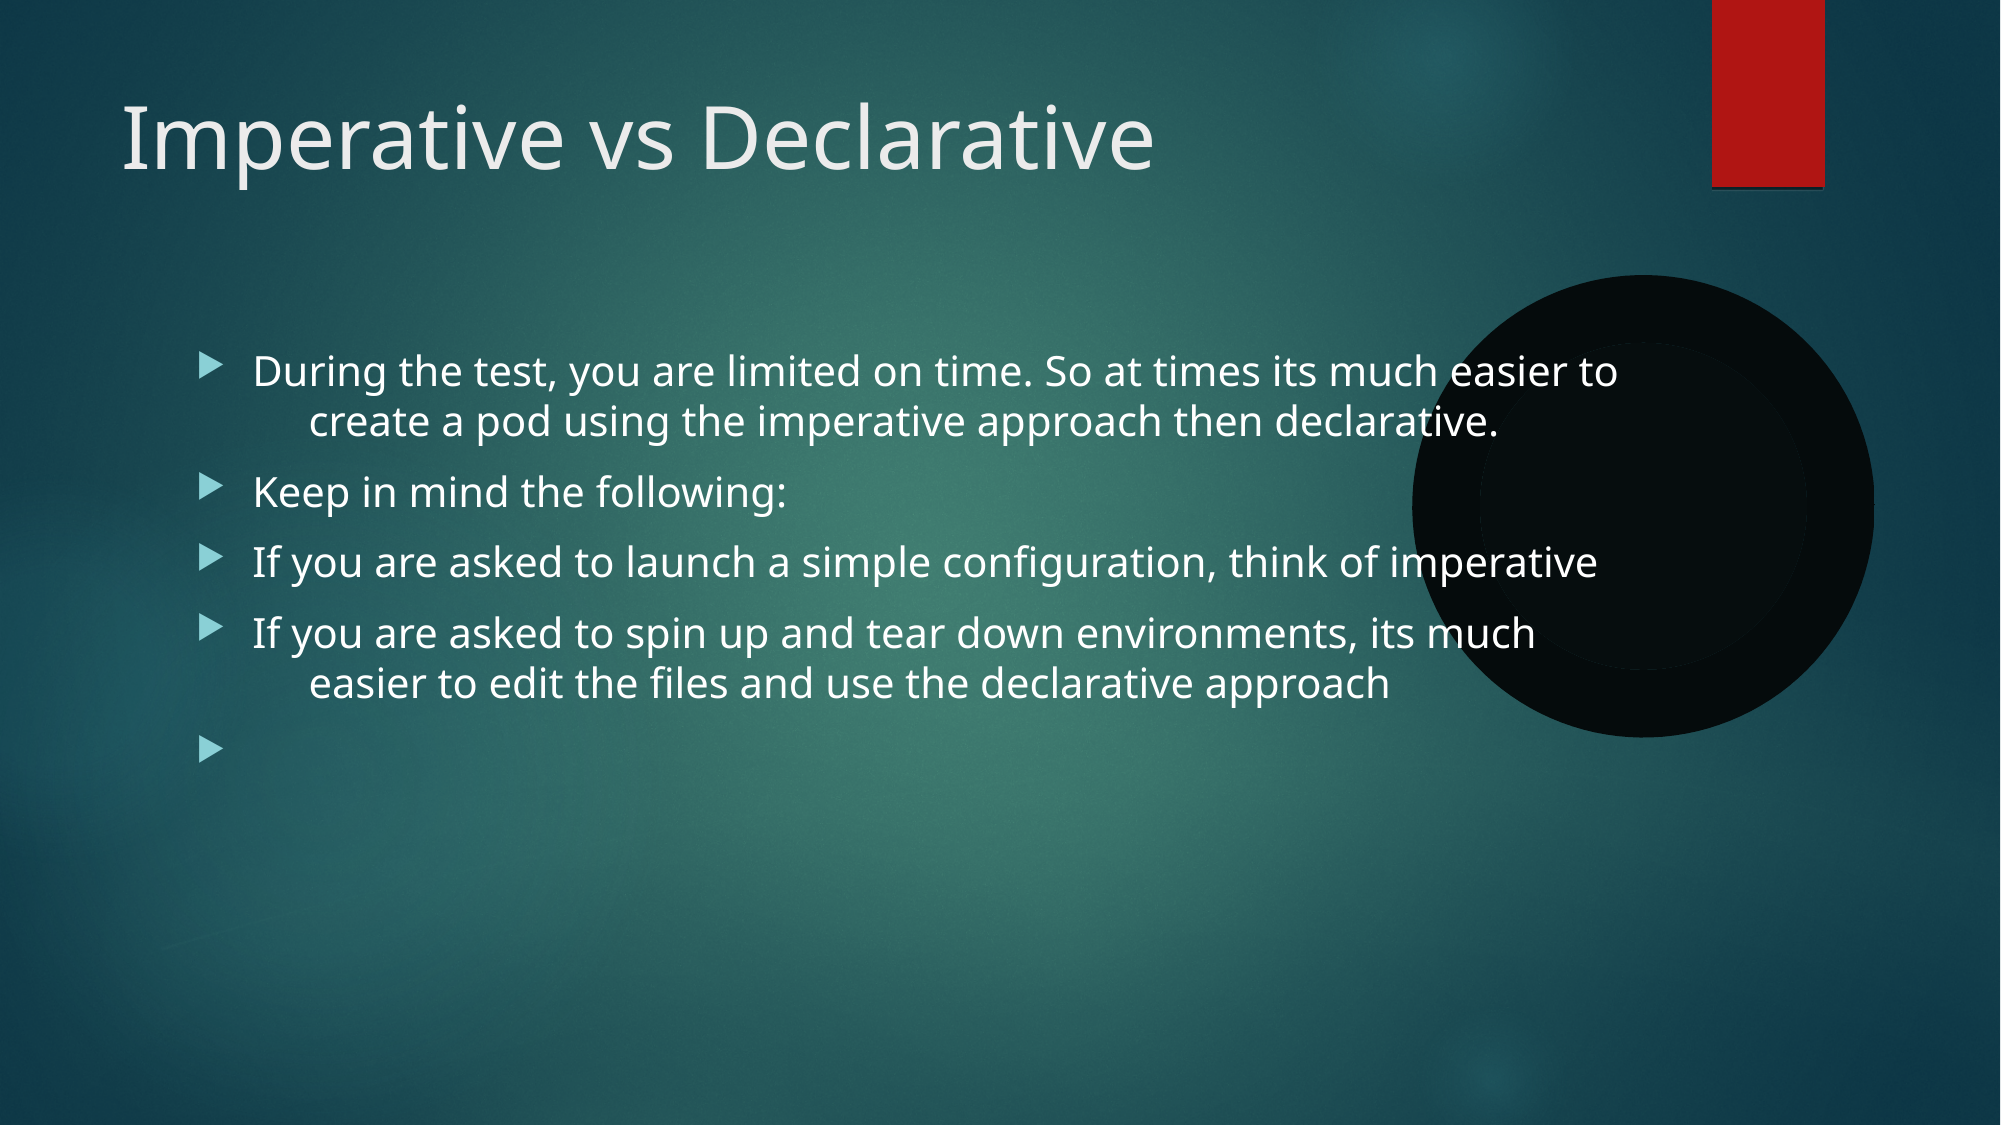

# Imperative vs Declarative
During the test, you are limited on time. So at times its much easier to create a pod using the imperative approach then declarative.
Keep in mind the following:
If you are asked to launch a simple configuration, think of imperative
If you are asked to spin up and tear down environments, its much easier to edit the files and use the declarative approach